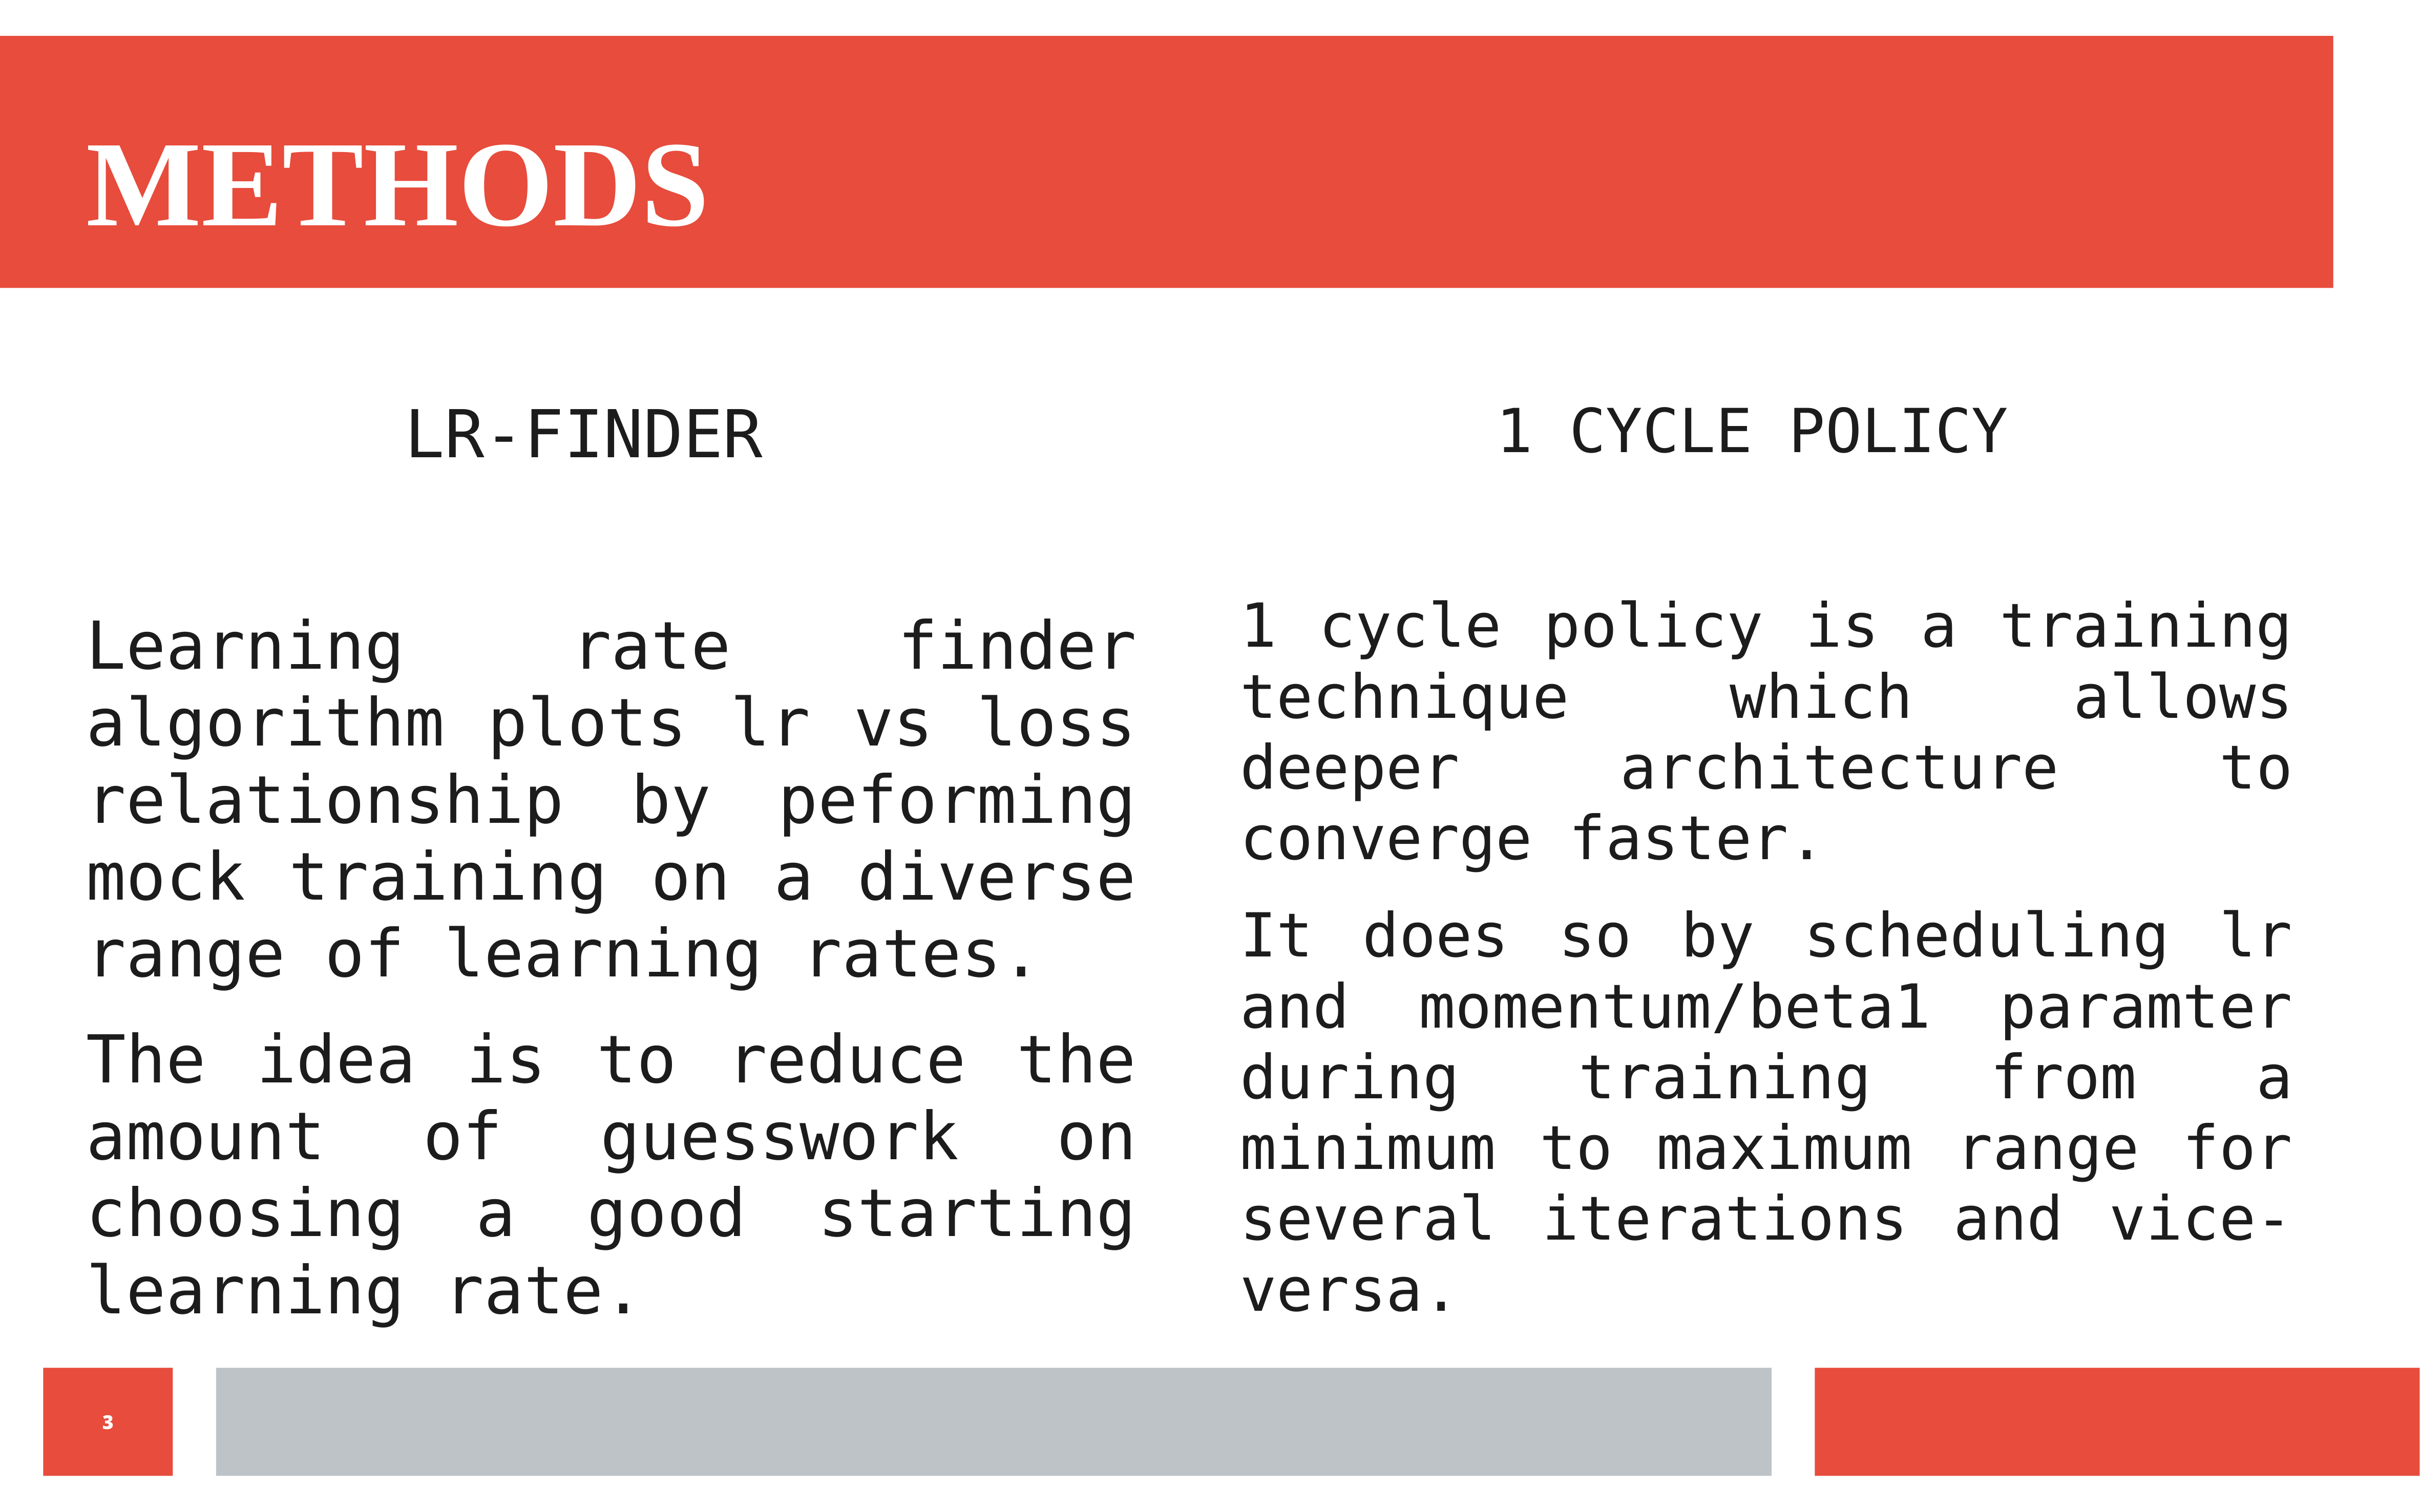

# METHODS
 LR-FINDER
Learning rate finder algorithm plots lr vs loss relationship by peforming mock training on a diverse range of learning rates.
The idea is to reduce the amount of guesswork on choosing a good starting learning rate.
 1 CYCLE POLICY
1 cycle policy is a training technique which allows deeper architecture to converge faster.
It does so by scheduling lr and momentum/beta1 paramter during training from a minimum to maximum range for several iterations and vice-versa.
3